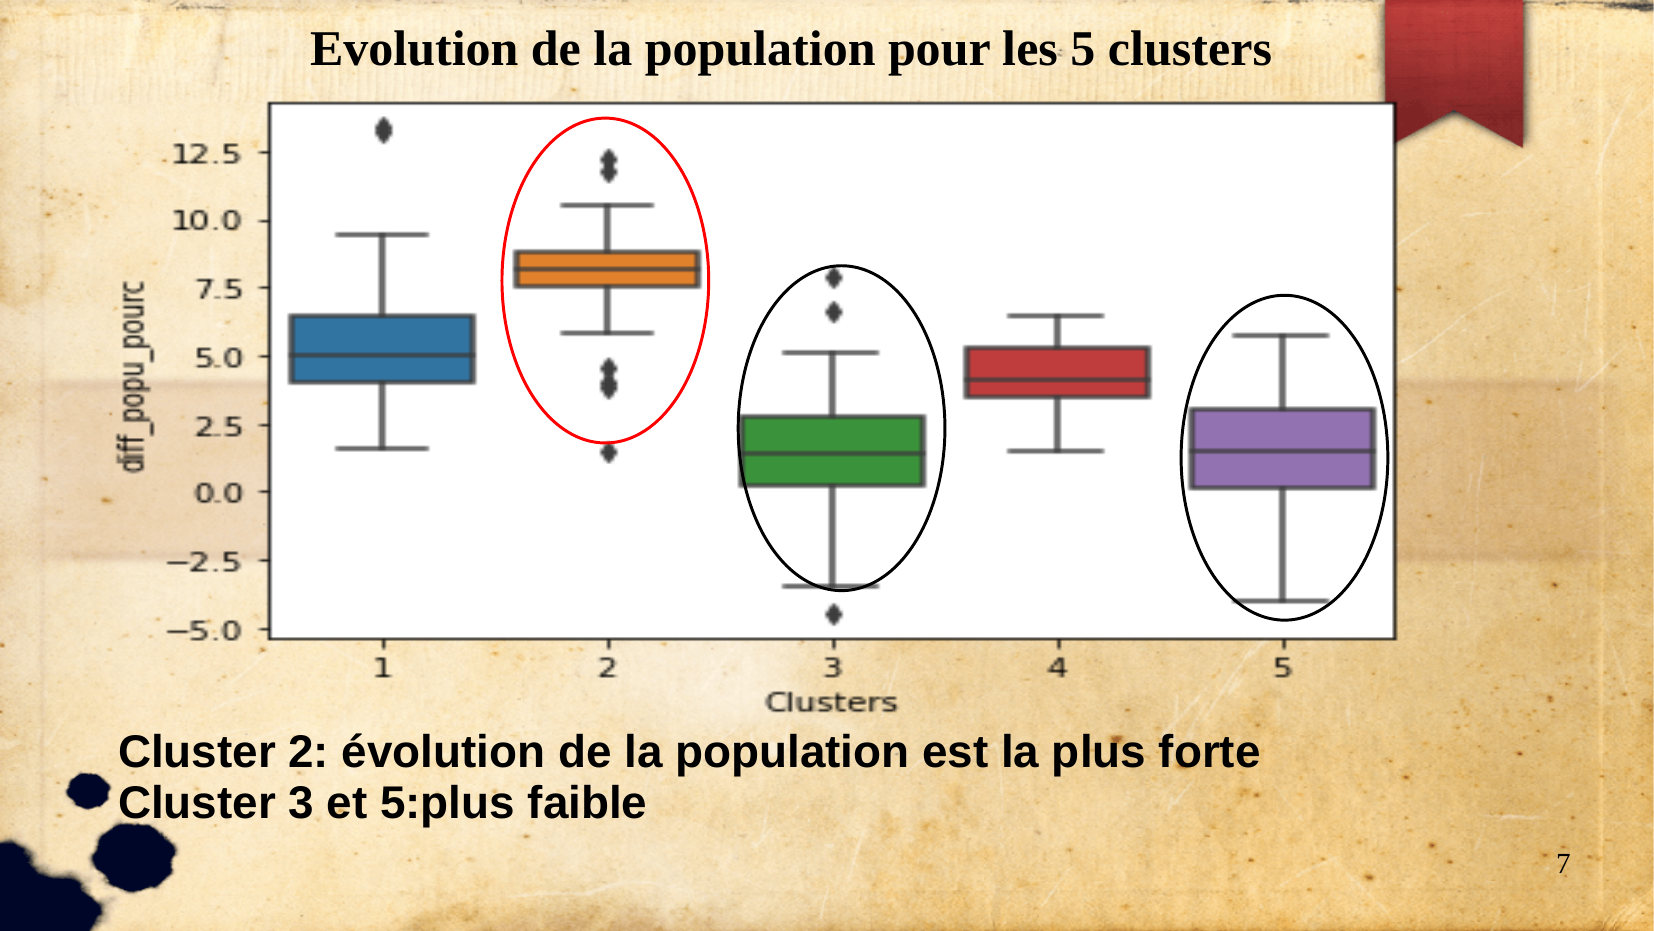

# Evolution de la population pour les 5 clusters
Cluster 2: évolution de la population est la plus forte
Cluster 3 et 5:plus faible
7